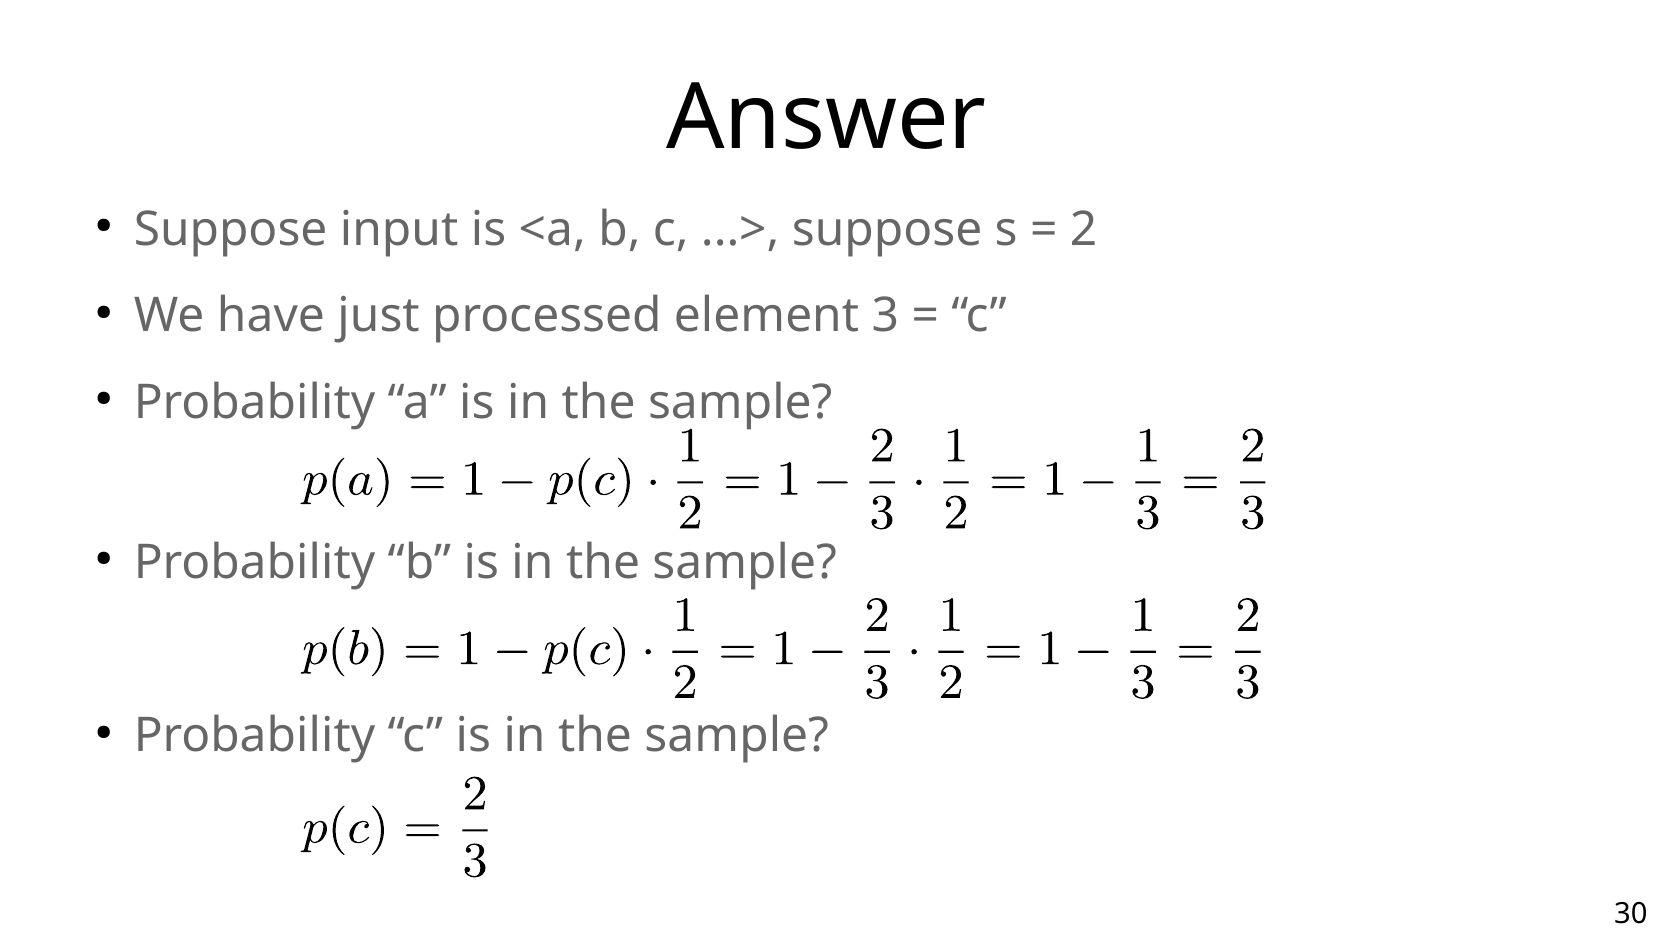

# Answer
Suppose input is <a, b, c, ...>, suppose s = 2
We have just processed element 3 = “c”
Probability “a” is in the sample?
Probability “b” is in the sample?
Probability “c” is in the sample?
30